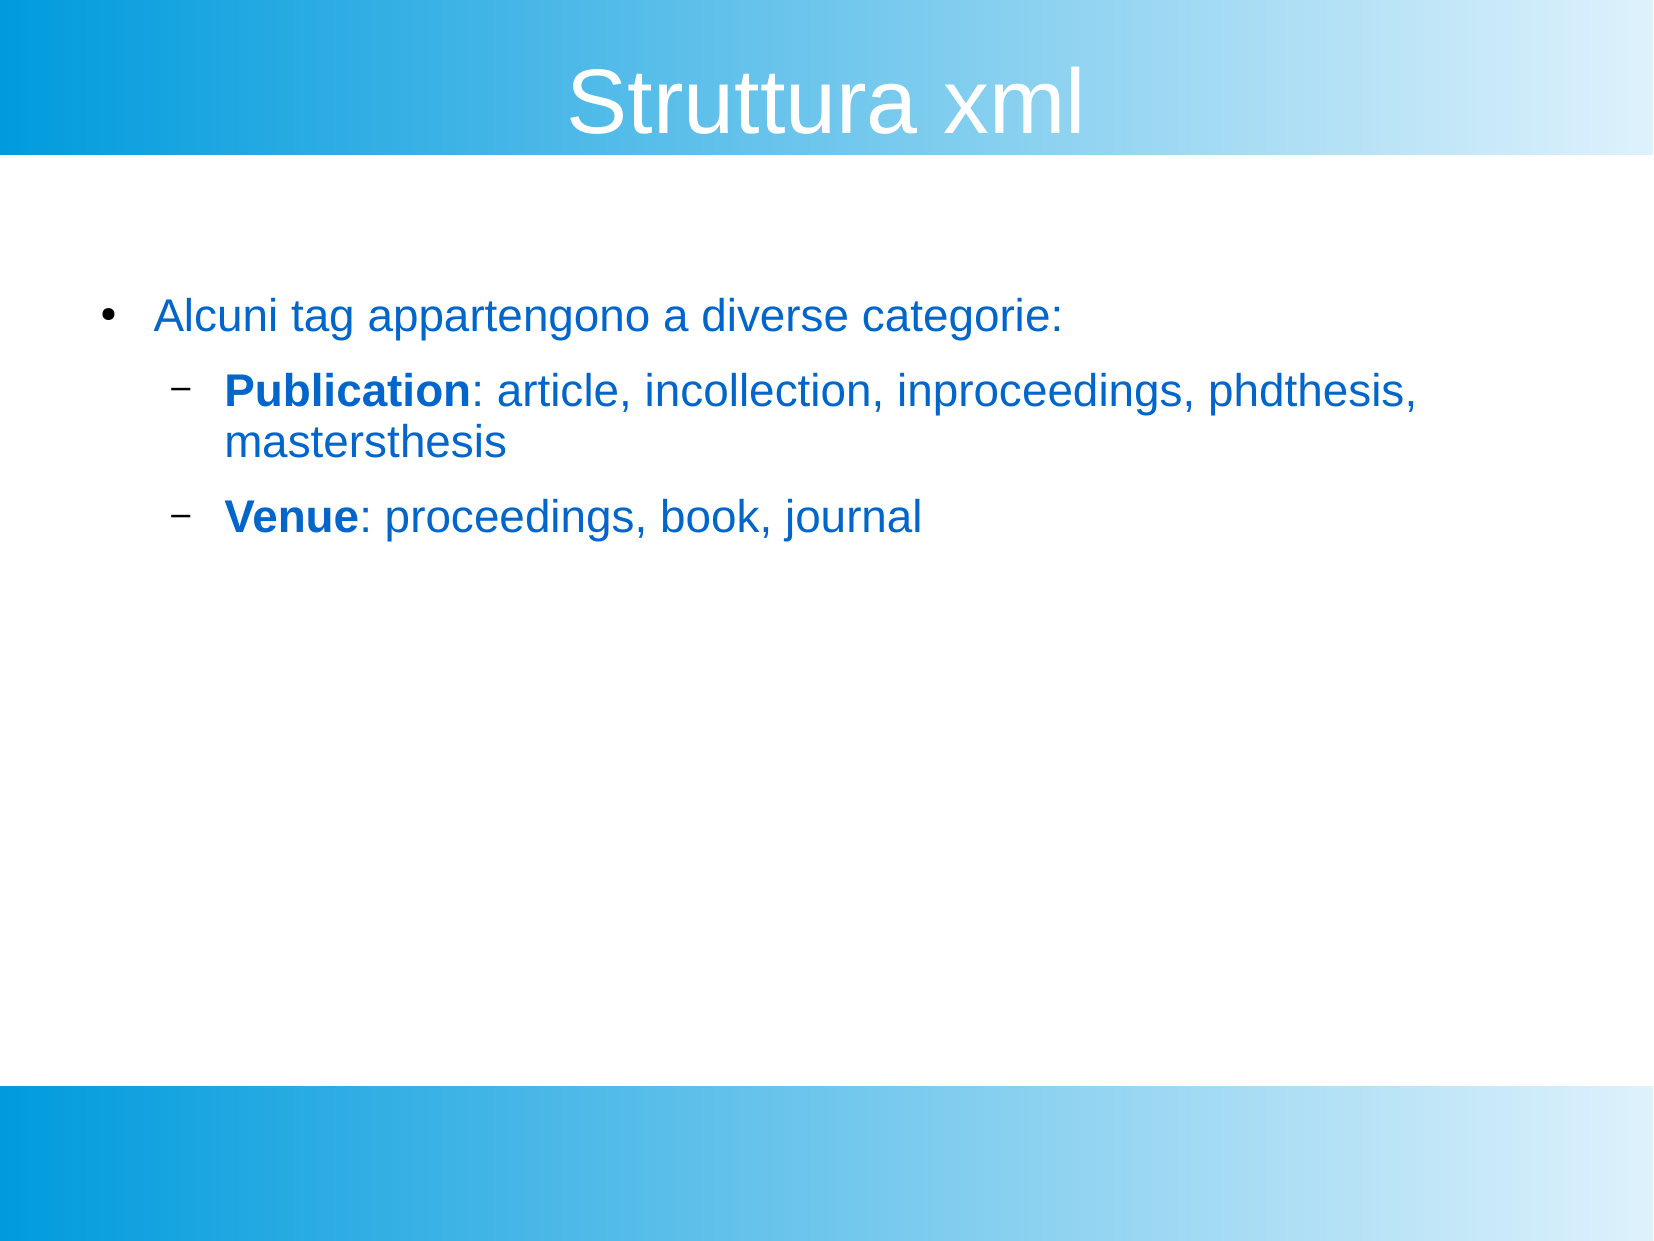

# Struttura xml
Alcuni tag appartengono a diverse categorie:
Publication: article, incollection, inproceedings, phdthesis, mastersthesis
Venue: proceedings, book, journal